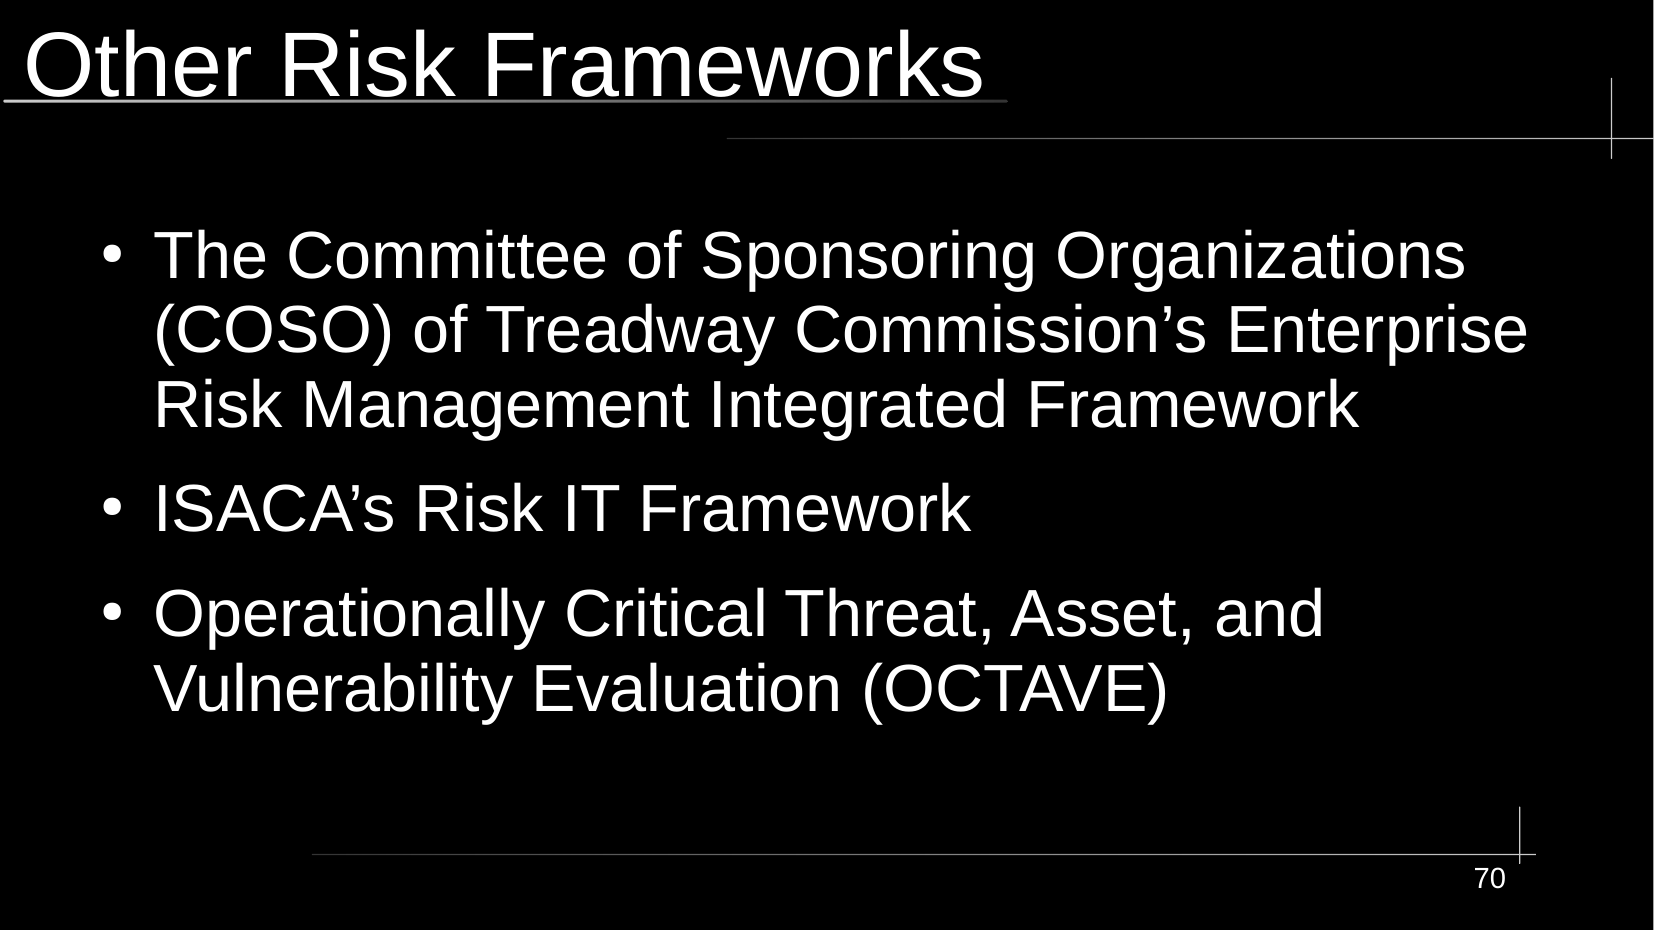

# Other Risk Frameworks
The Committee of Sponsoring Organizations (COSO) of Treadway Commission’s Enterprise Risk Management Integrated Framework
ISACA’s Risk IT Framework
Operationally Critical Threat, Asset, and Vulnerability Evaluation (OCTAVE)
70